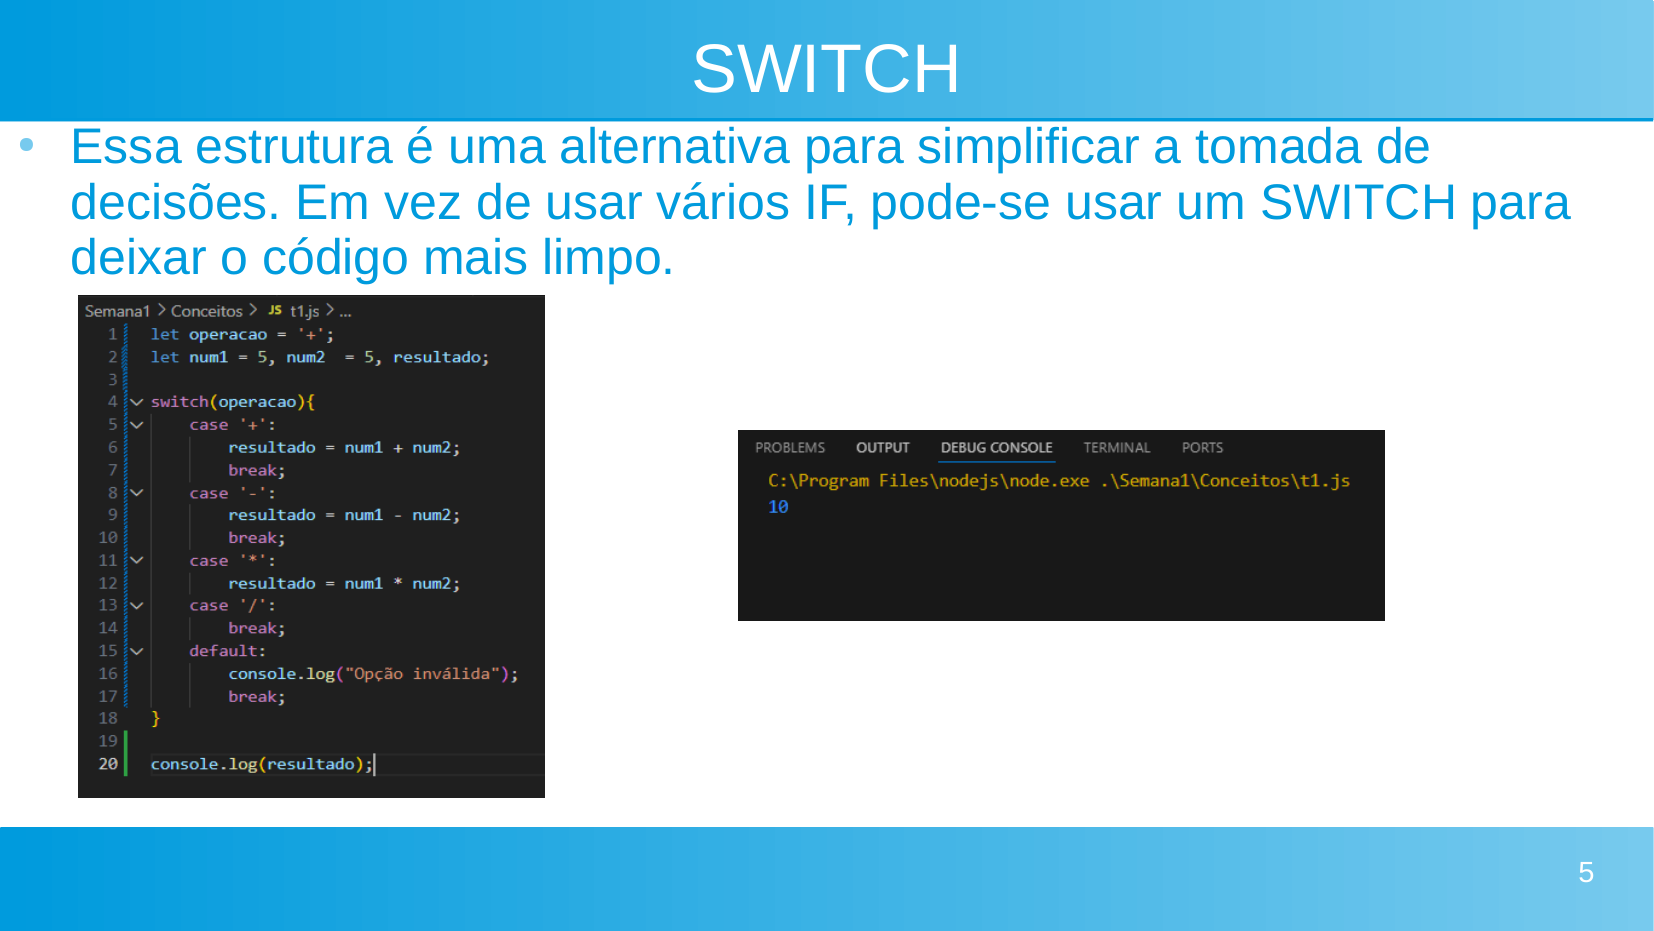

# SWITCH
Essa estrutura é uma alternativa para simplificar a tomada de decisões. Em vez de usar vários IF, pode-se usar um SWITCH para deixar o código mais limpo.
5